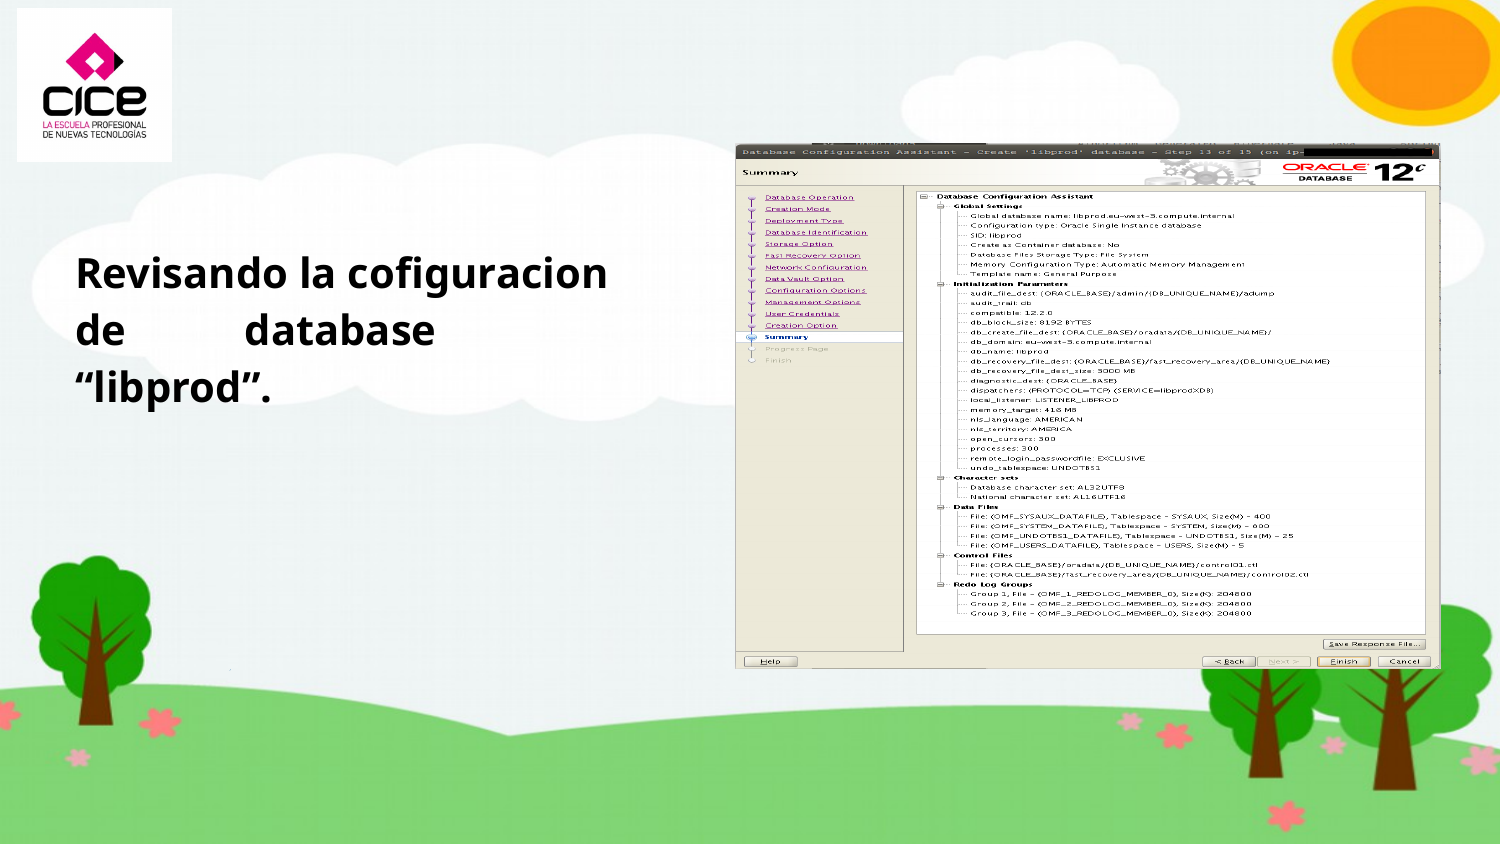

# Revisando la cofiguracion de database “libprod”.